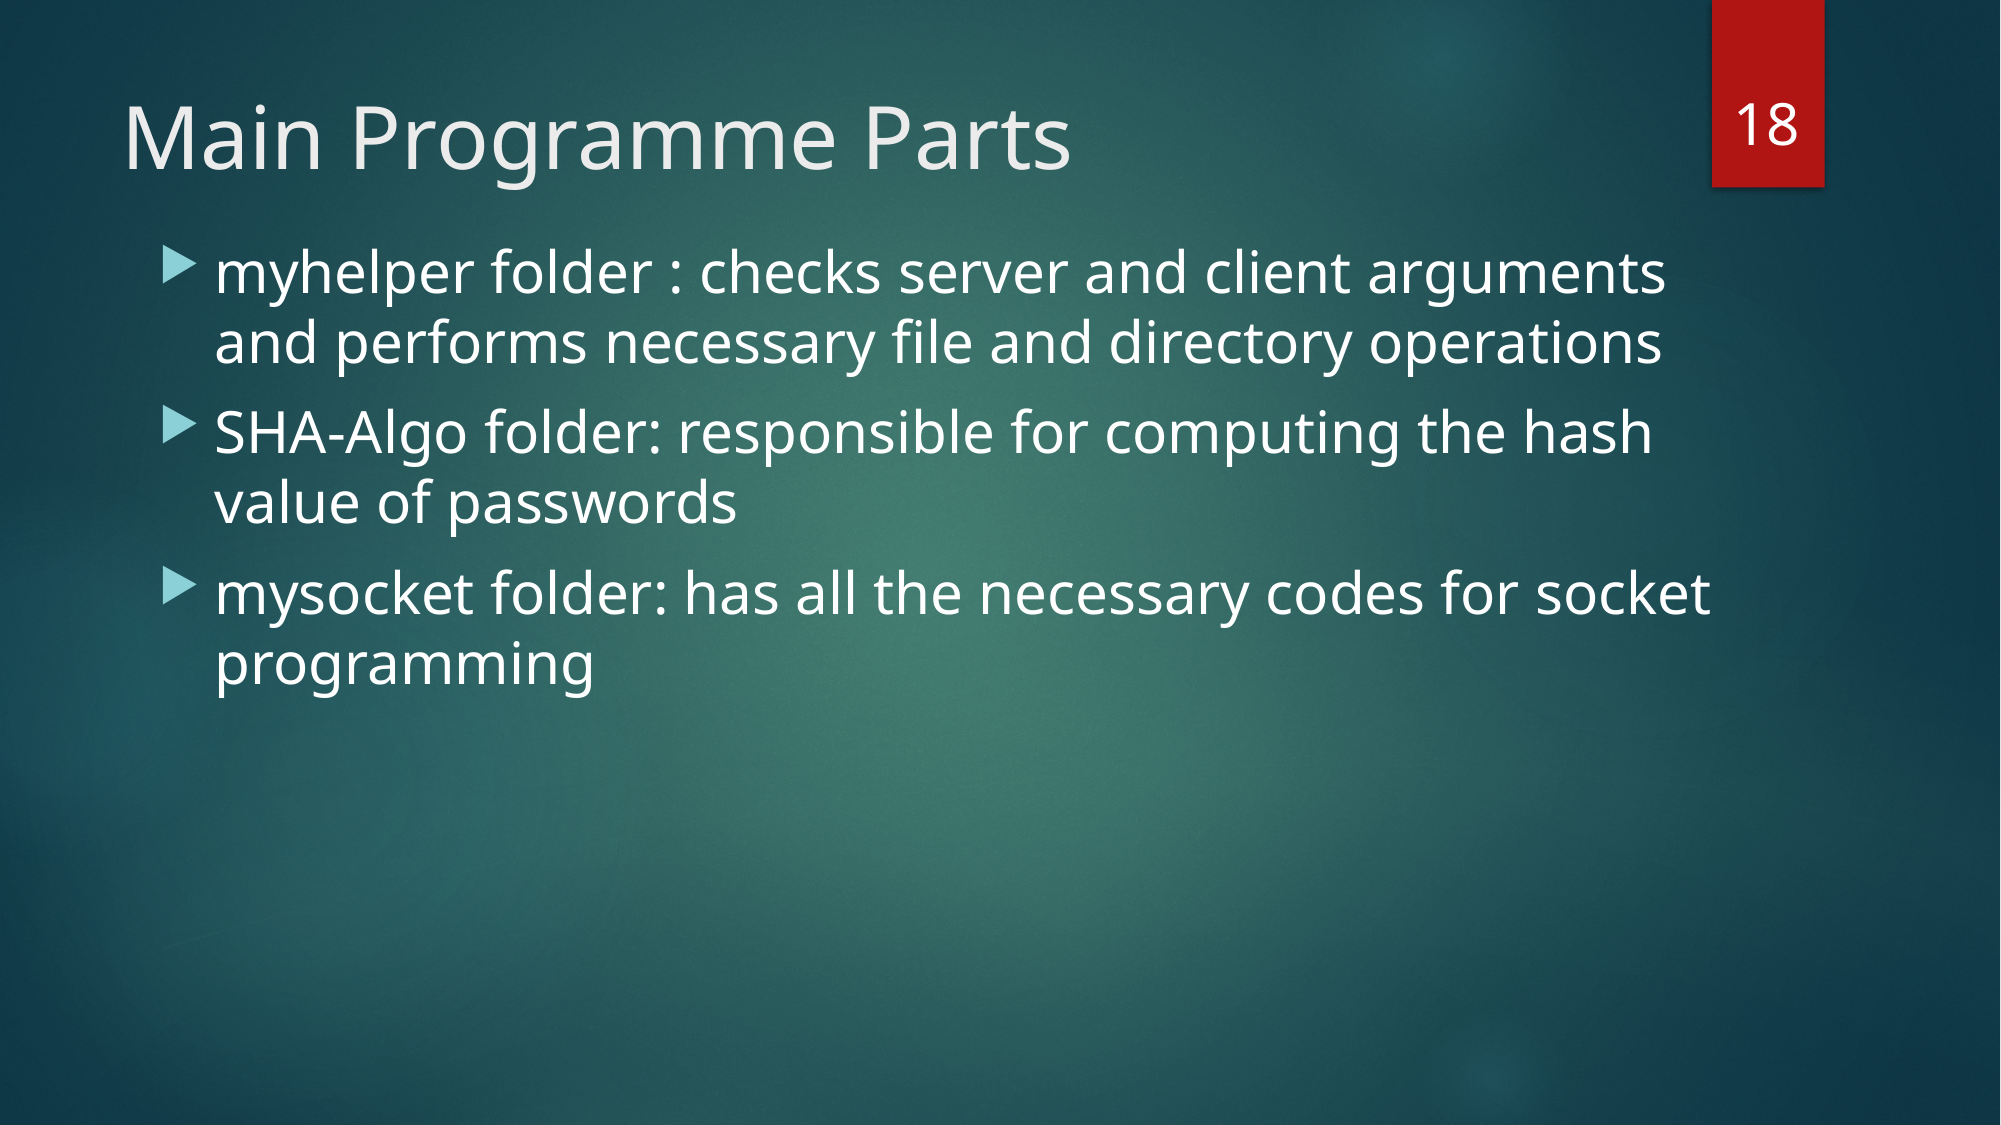

18
# Main Programme Parts
myhelper folder : checks server and client arguments and performs necessary file and directory operations
SHA-Algo folder: responsible for computing the hash value of passwords
mysocket folder: has all the necessary codes for socket programming